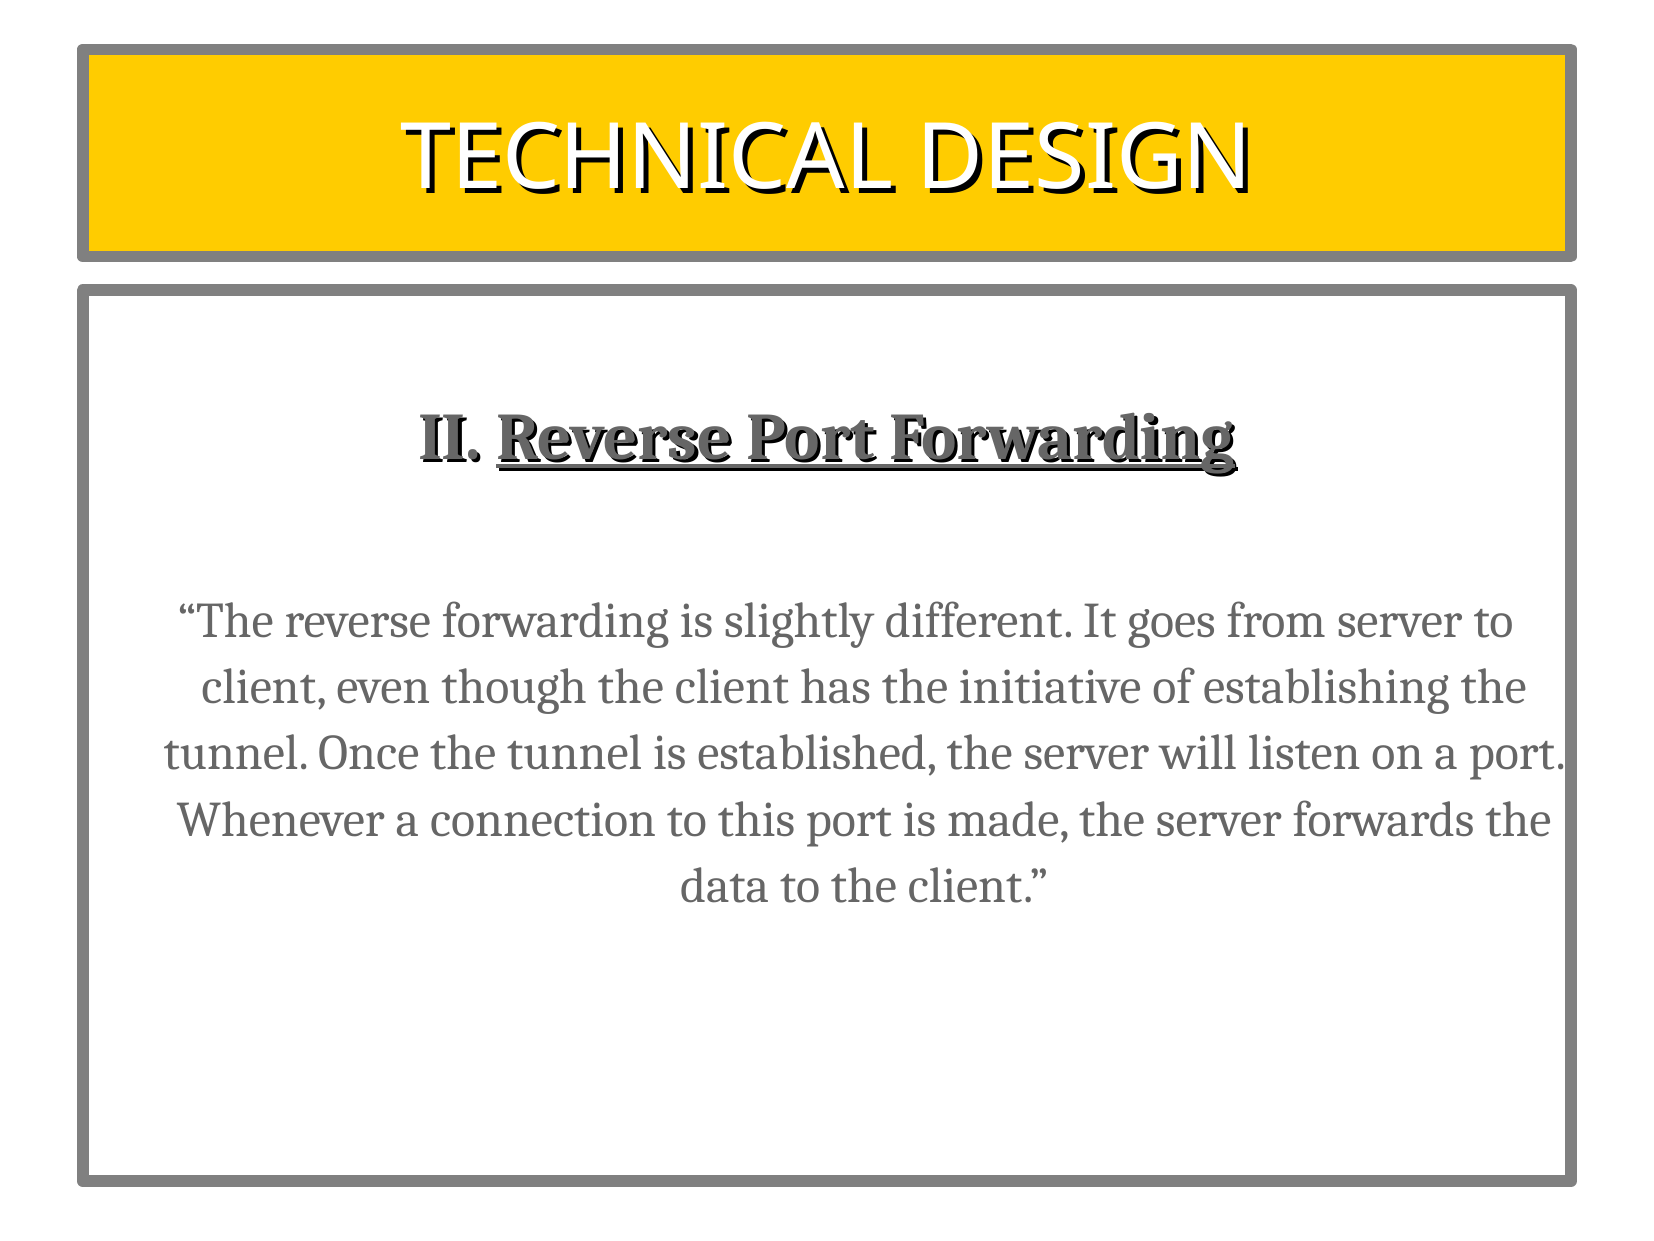

# TECHNICAL DESIGN
II. Reverse Port Forwarding
“The reverse forwarding is slightly different. It goes from server to client, even though the client has the initiative of establishing the tunnel. Once the tunnel is established, the server will listen on a port. Whenever a connection to this port is made, the server forwards the data to the client.”